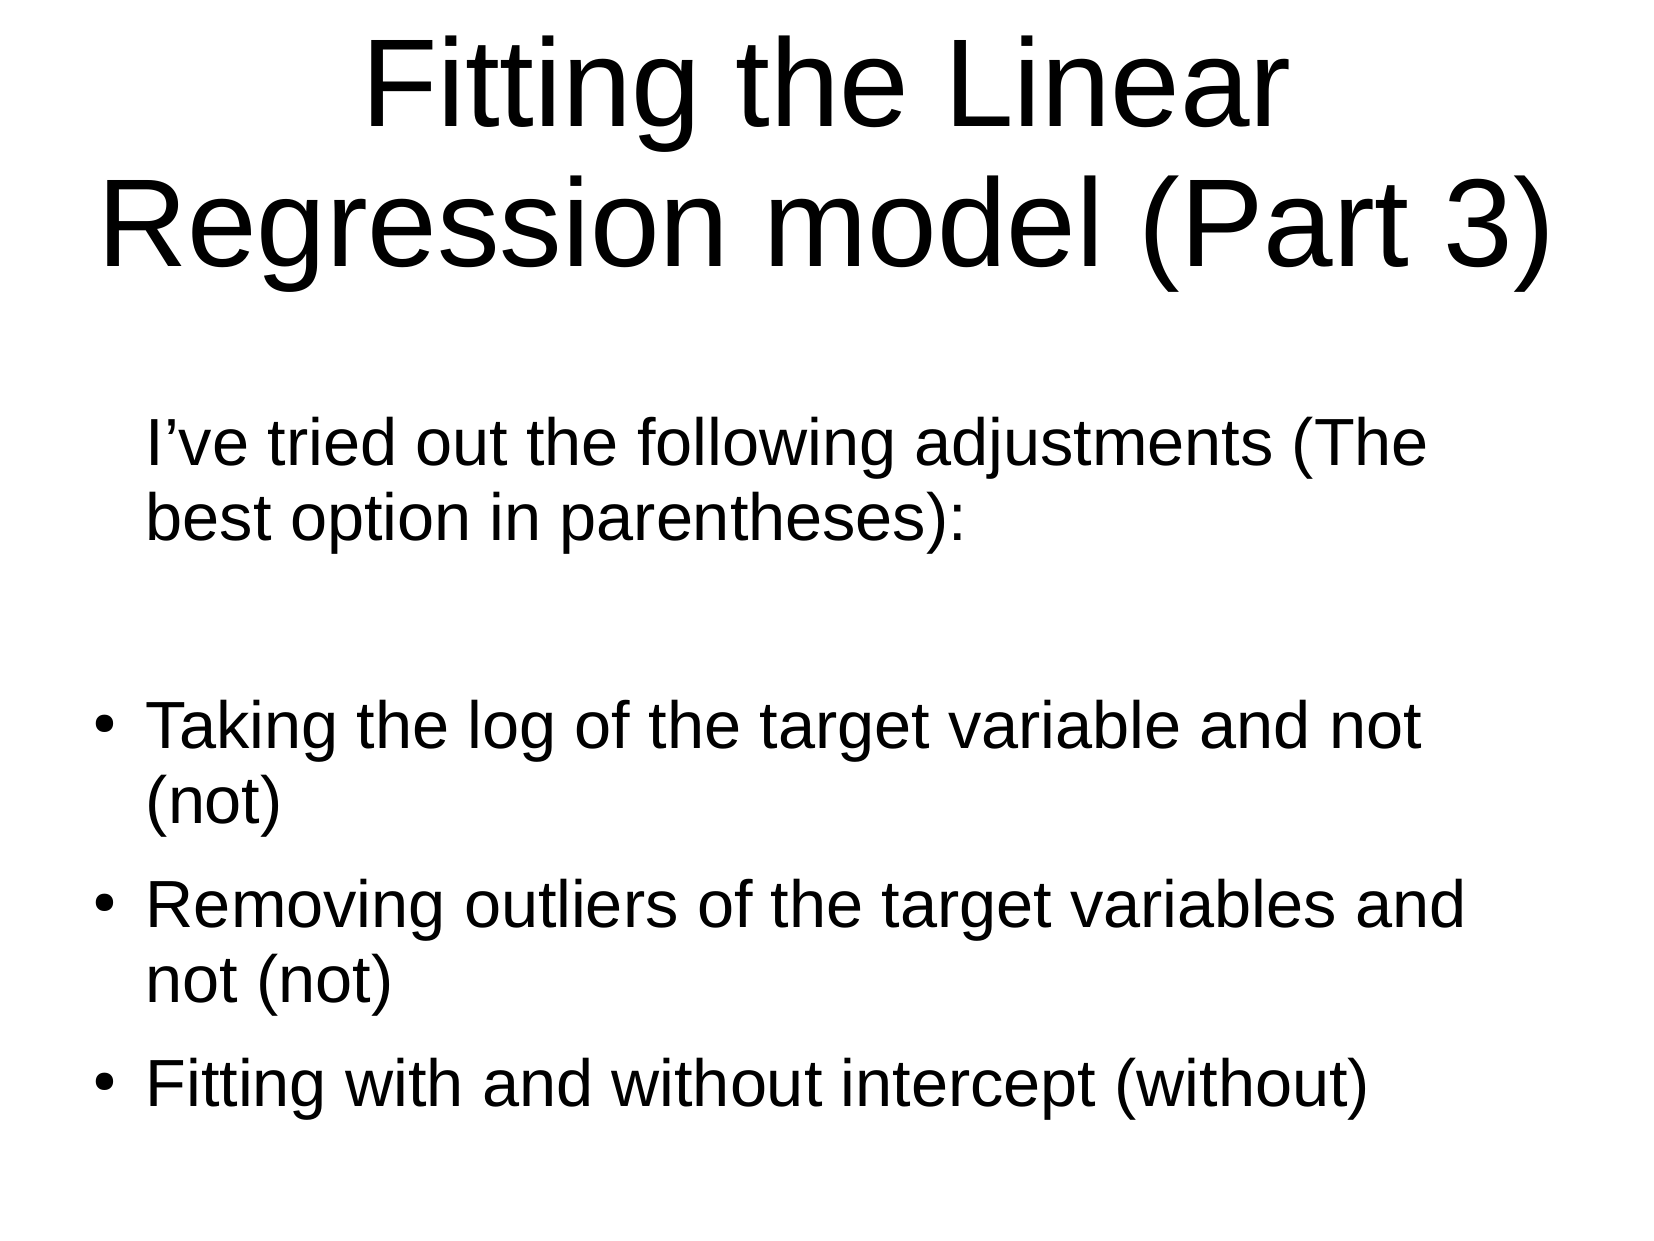

# Fitting the Linear Regression model (Part 3)
I’ve tried out the following adjustments (The best option in parentheses):
Taking the log of the target variable and not (not)
Removing outliers of the target variables and not (not)
Fitting with and without intercept (without)